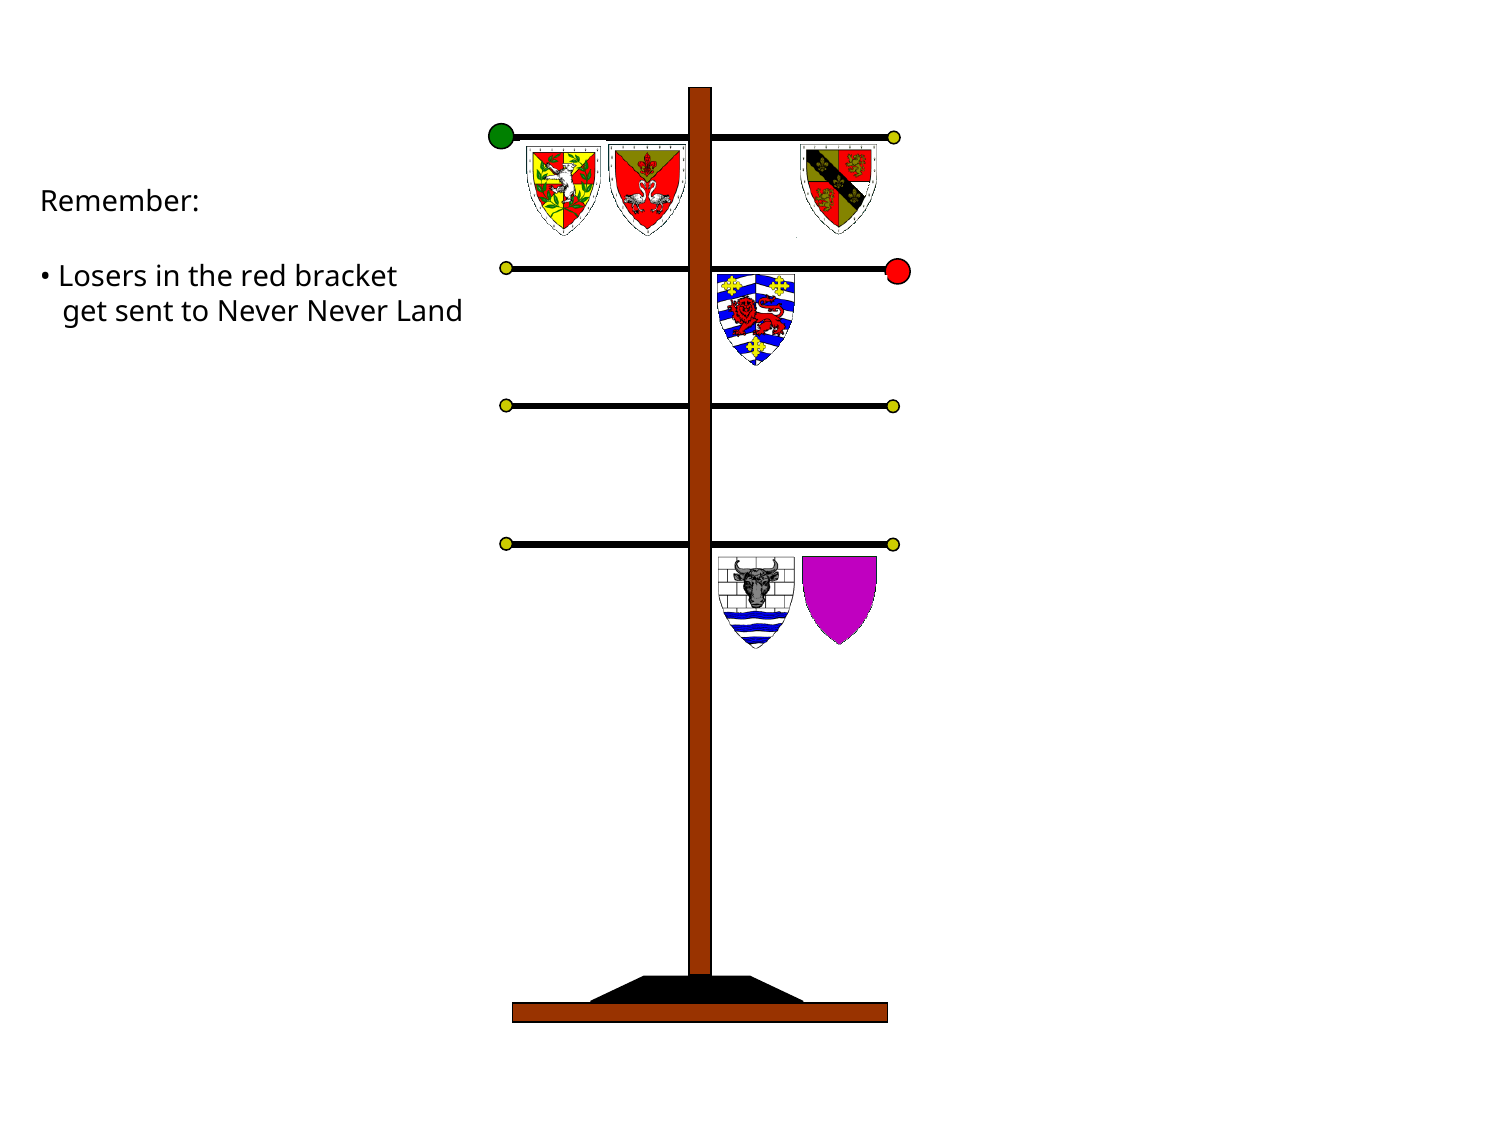

Remember:
 Losers in the red bracket
 get sent to Never Never Land